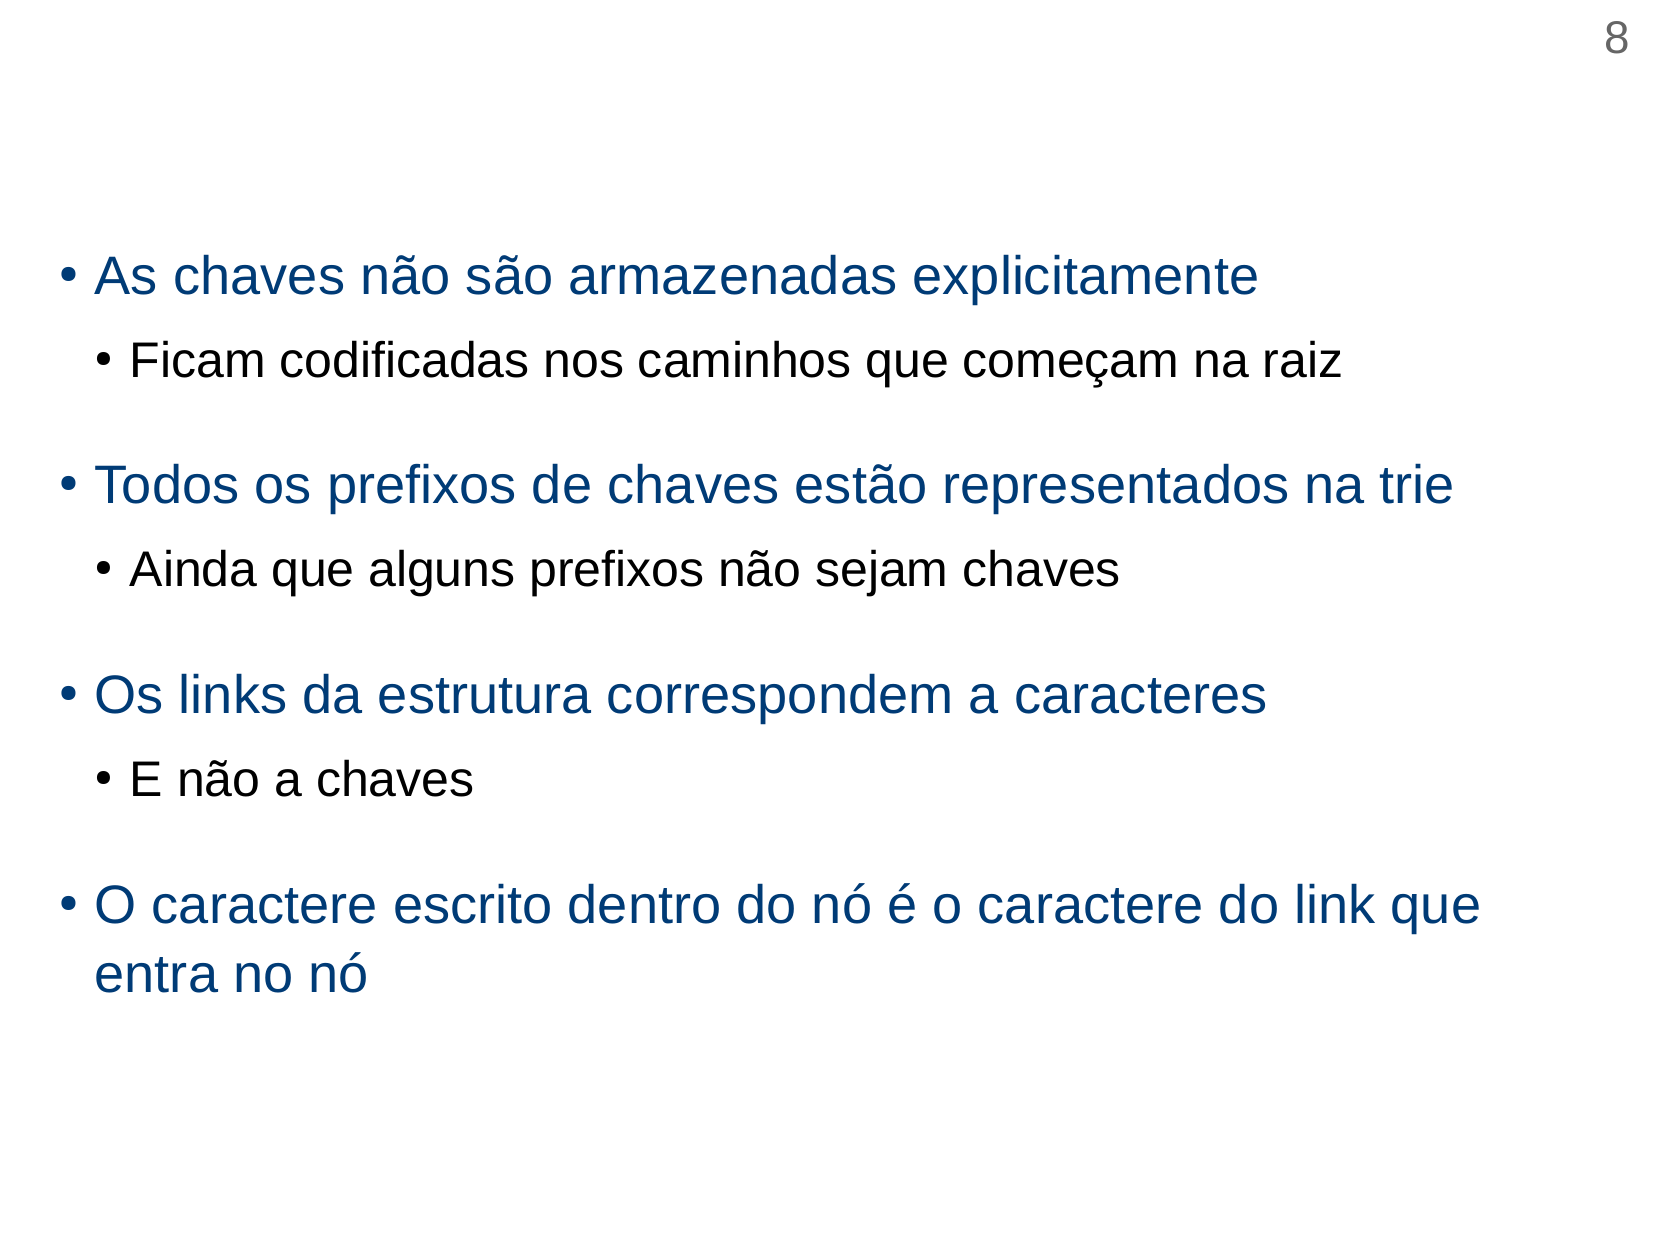

8
#
As chaves não são armazenadas explicitamente
Ficam codificadas nos caminhos que começam na raiz
Todos os prefixos de chaves estão representados na trie
Ainda que alguns prefixos não sejam chaves
Os links da estrutura correspondem a caracteres
E não a chaves
O caractere escrito dentro do nó é o caractere do link que entra no nó